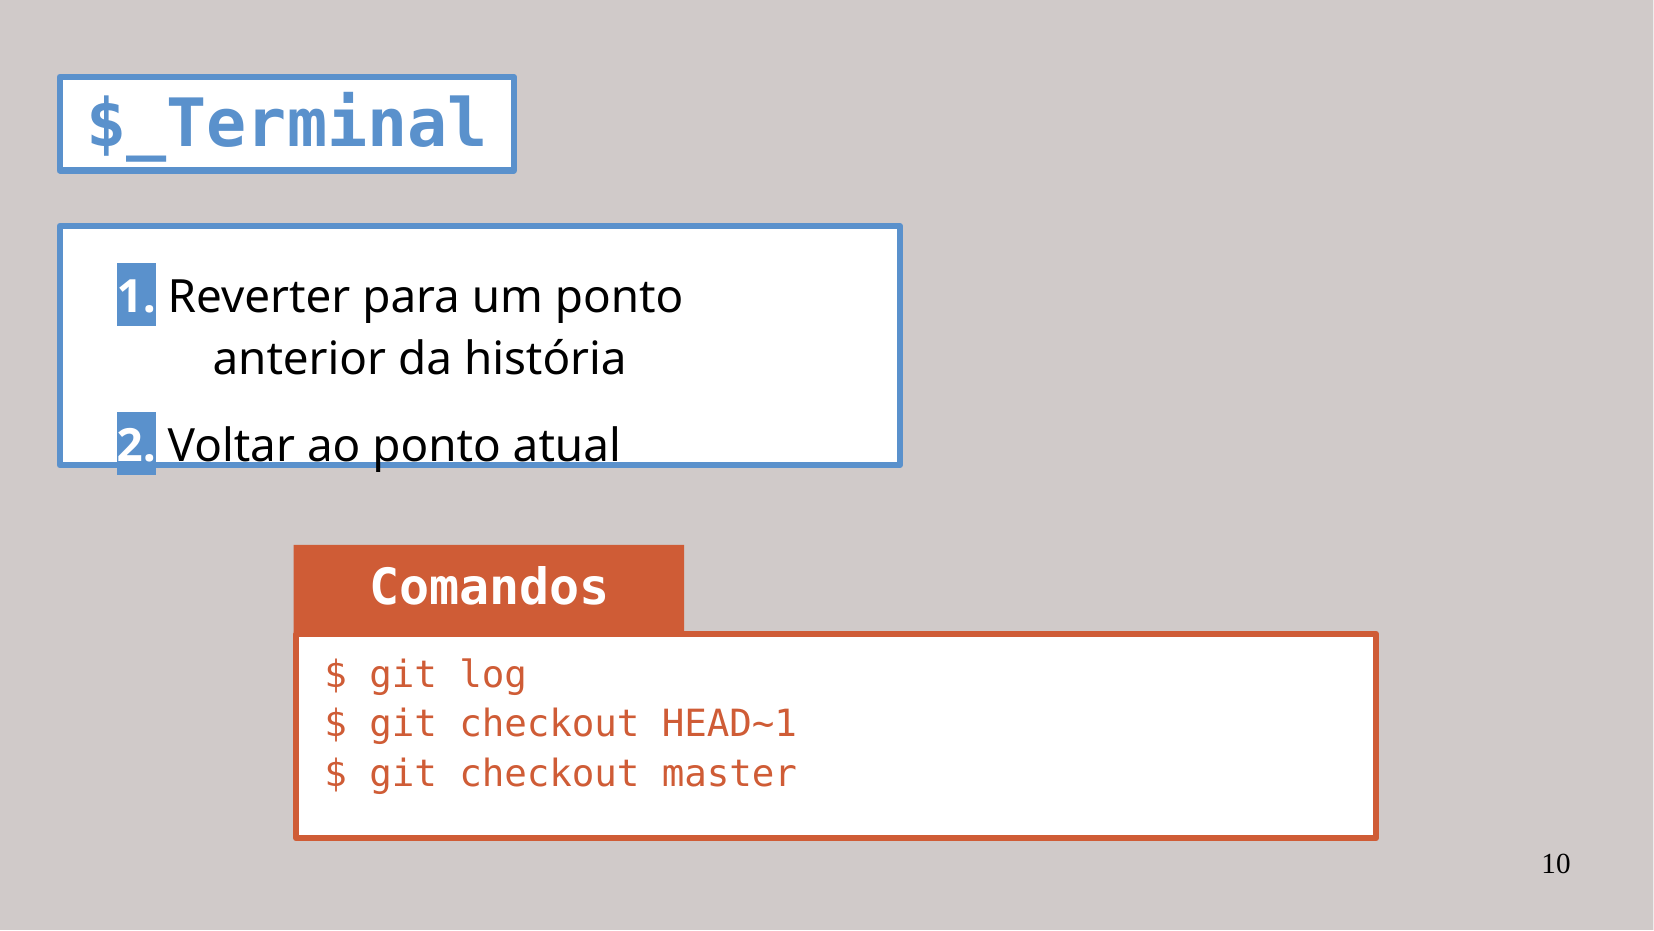

$_Terminal
1. Reverter para um ponto anterior da história
2. Voltar ao ponto atual
Comandos
$ git log
$ git checkout HEAD~1
$ git checkout master
10